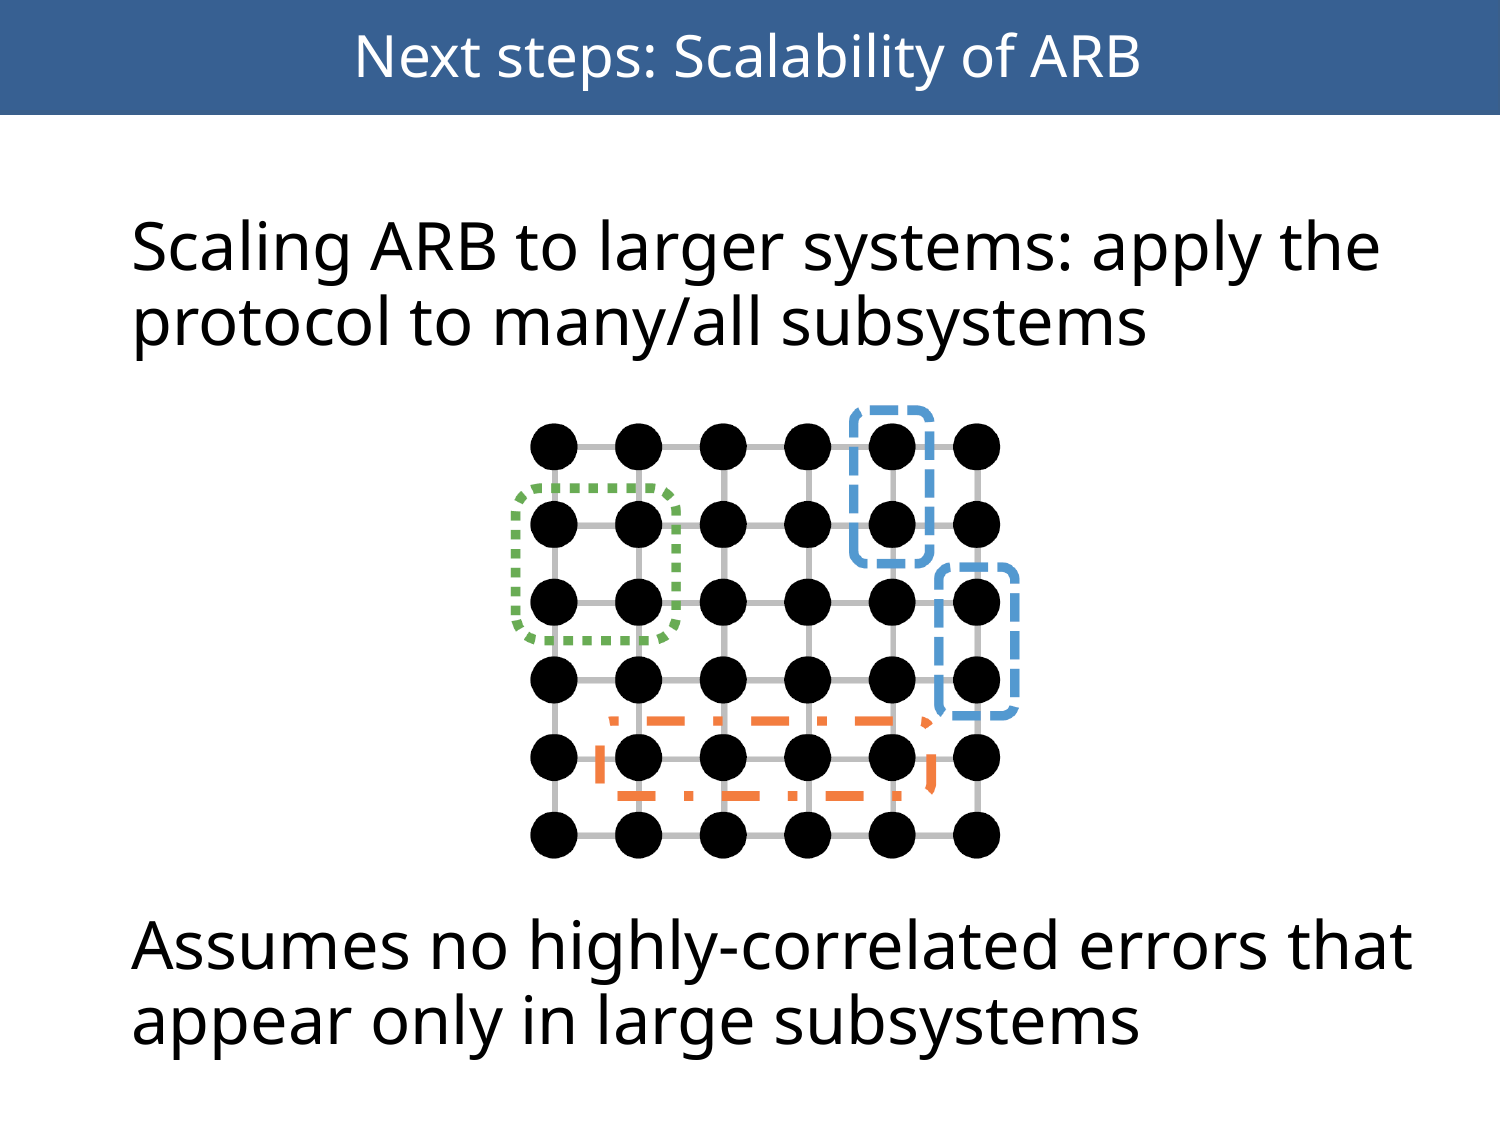

# Next steps: Scalability of ARB
Scaling ARB to larger systems: apply the protocol to many/all subsystems
Assumes no highly-correlated errors that appear only in large subsystems